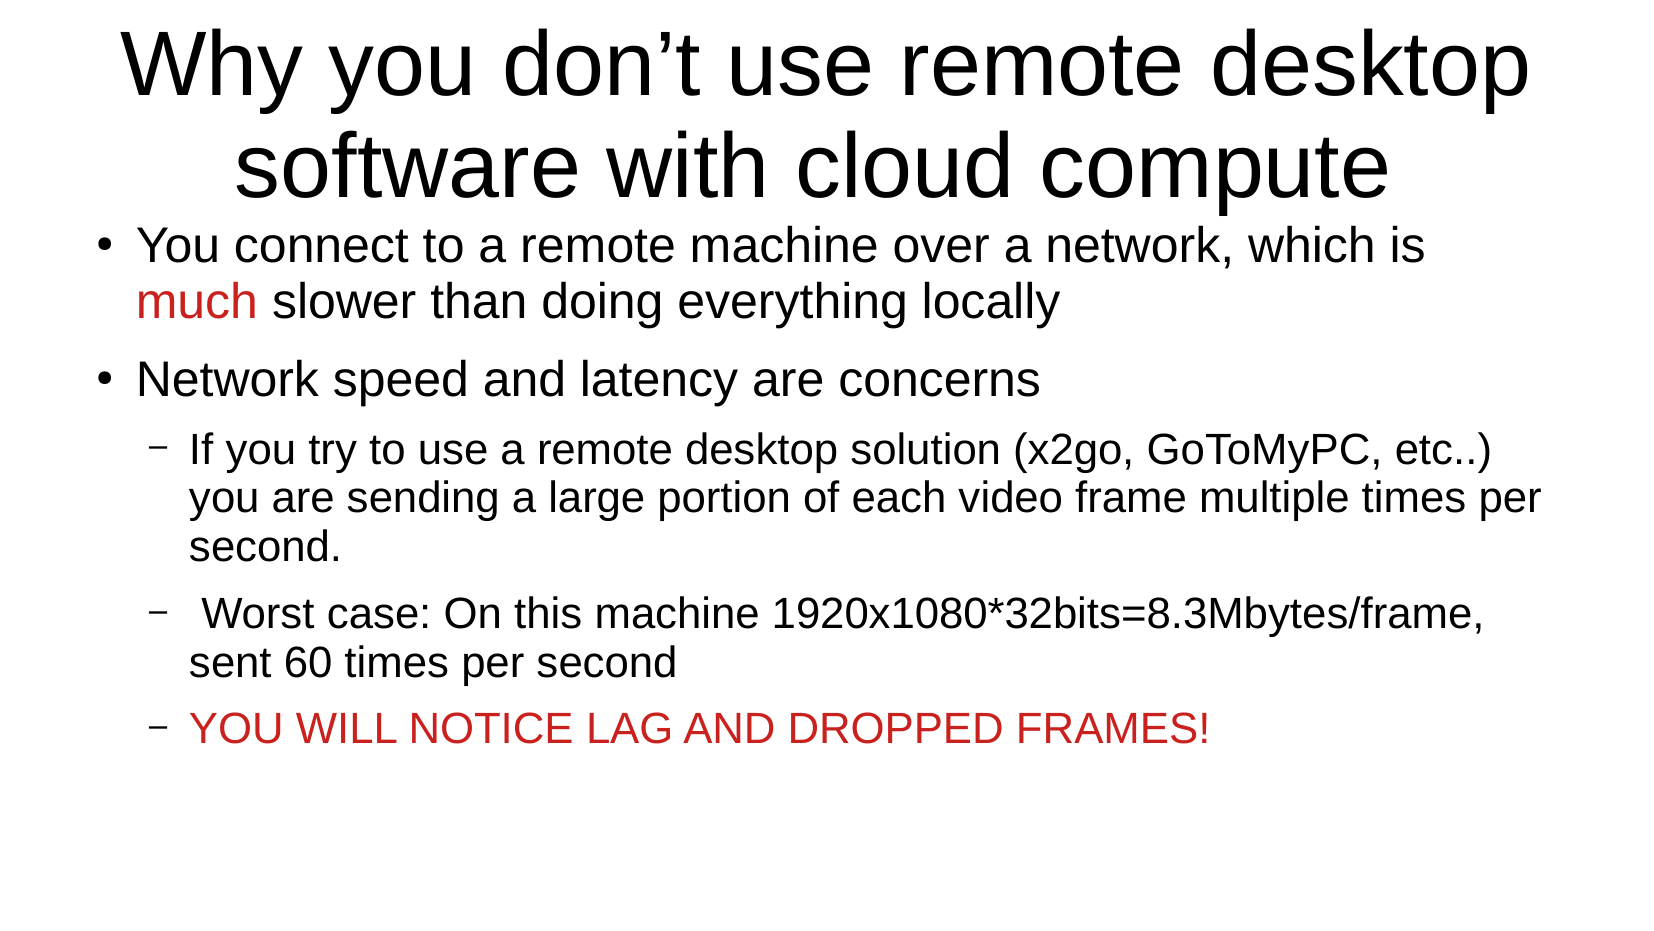

# Why you don’t use remote desktop software with cloud compute
You connect to a remote machine over a network, which is much slower than doing everything locally
Network speed and latency are concerns
If you try to use a remote desktop solution (x2go, GoToMyPC, etc..) you are sending a large portion of each video frame multiple times per second.
 Worst case: On this machine 1920x1080*32bits=8.3Mbytes/frame, sent 60 times per second
YOU WILL NOTICE LAG AND DROPPED FRAMES!